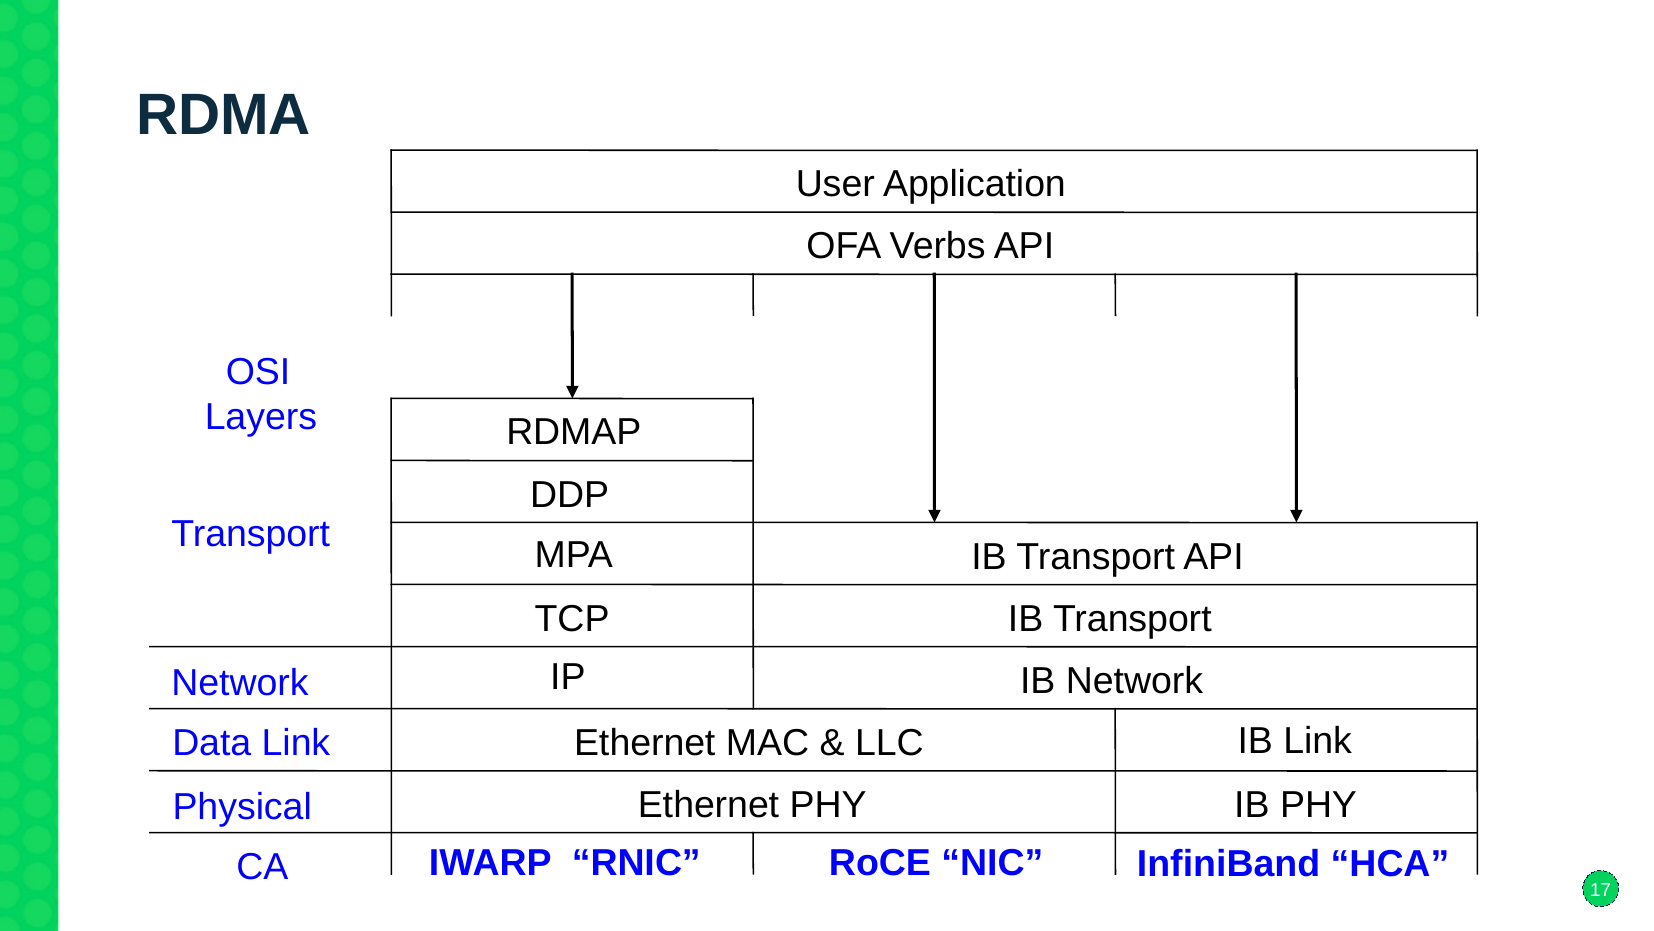

# RDMA
User Application
OFA Verbs API
 OSI
Layers
RDMAP
DDP
Transport
MPA
IB Transport API
TCP
IB Transport
IP
IB Network
Network
IB Link
Ethernet MAC & LLC
Data Link
Ethernet PHY
IB PHY
Physical
IWARP “RNIC”
RoCE “NIC”
InfiniBand “HCA”
CA
17